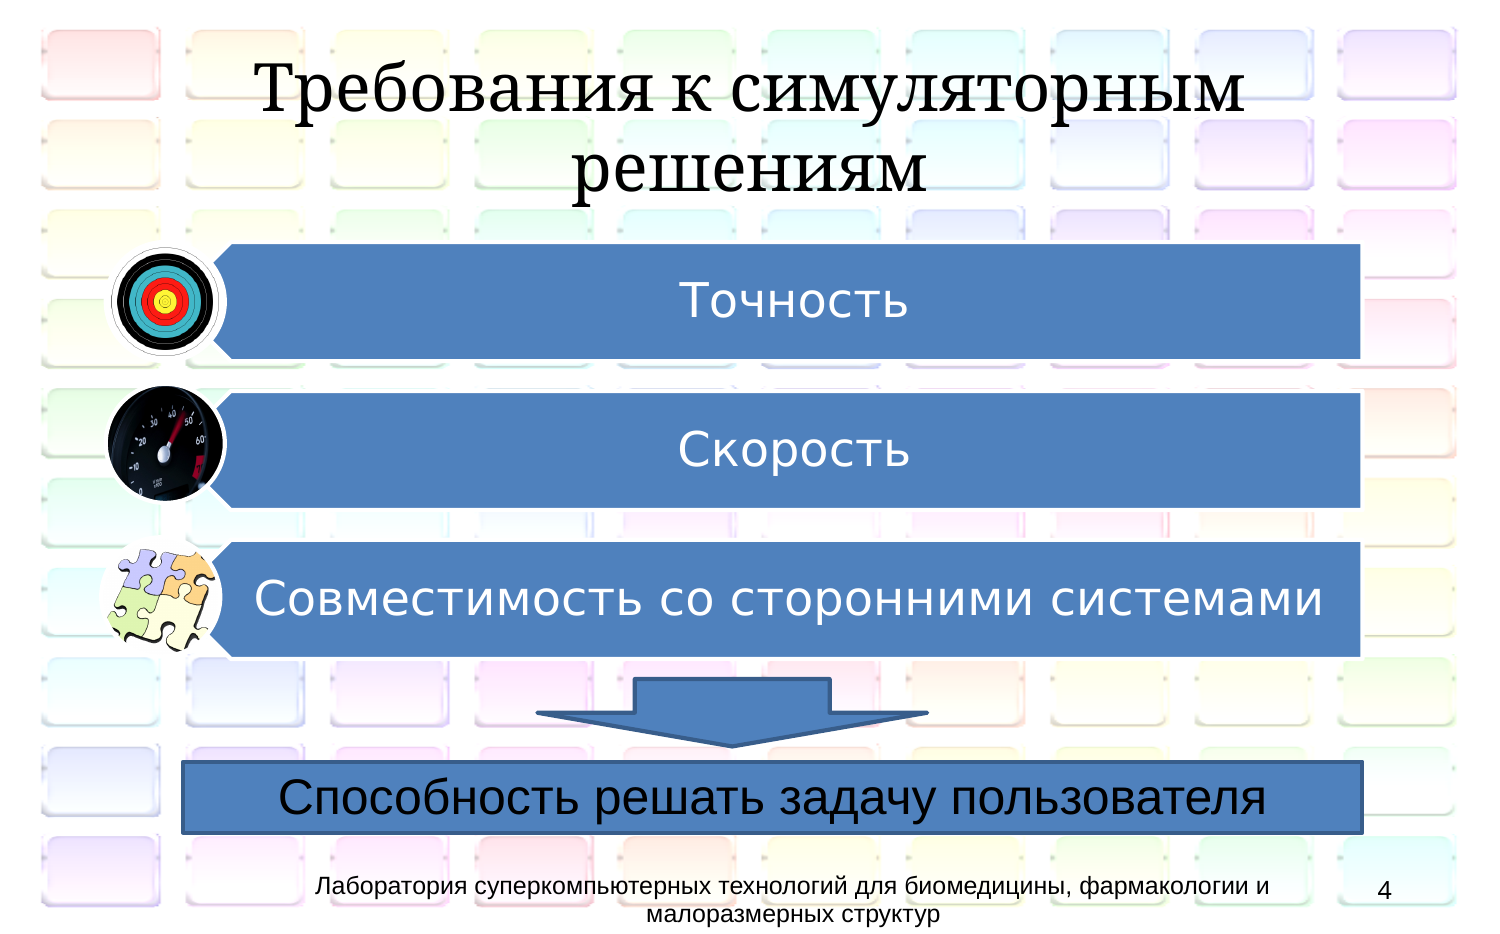

# Требования к симуляторным решениям
Точность
Скорость
Совместимость со сторонними системами
Способность решать задачу пользователя
Лаборатория суперкомпьютерных технологий для биомедицины, фармакологии и малоразмерных структур